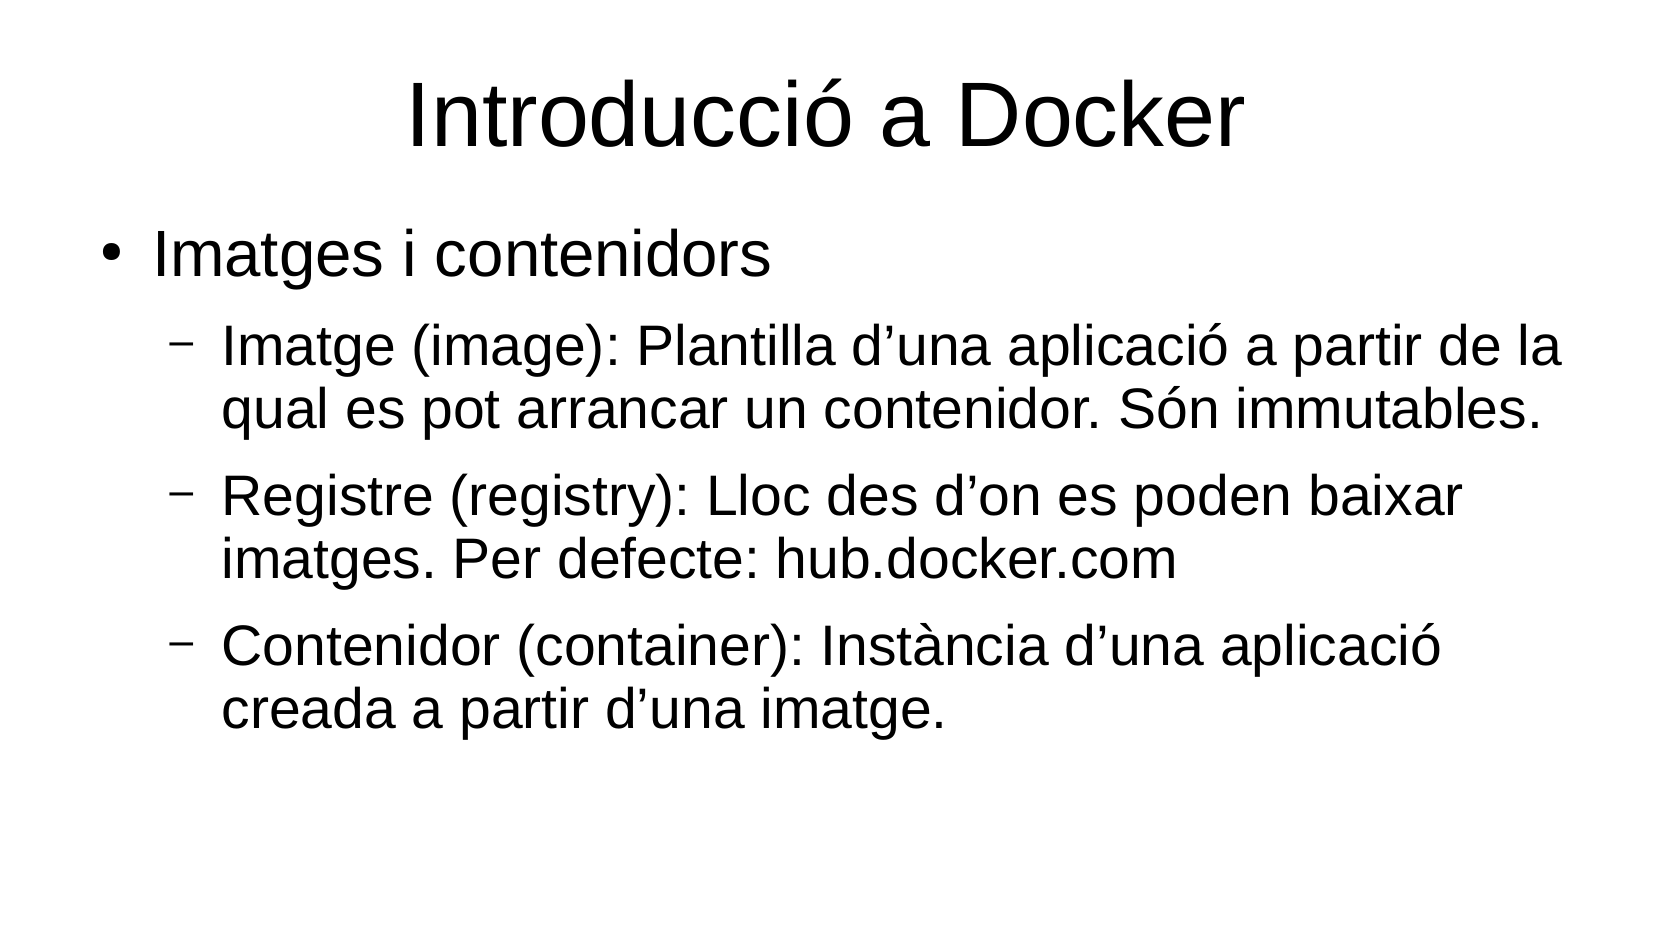

# Introducció a Docker
Imatges i contenidors
Imatge (image): Plantilla d’una aplicació a partir de la qual es pot arrancar un contenidor. Són immutables.
Registre (registry): Lloc des d’on es poden baixar imatges. Per defecte: hub.docker.com
Contenidor (container): Instància d’una aplicació creada a partir d’una imatge.